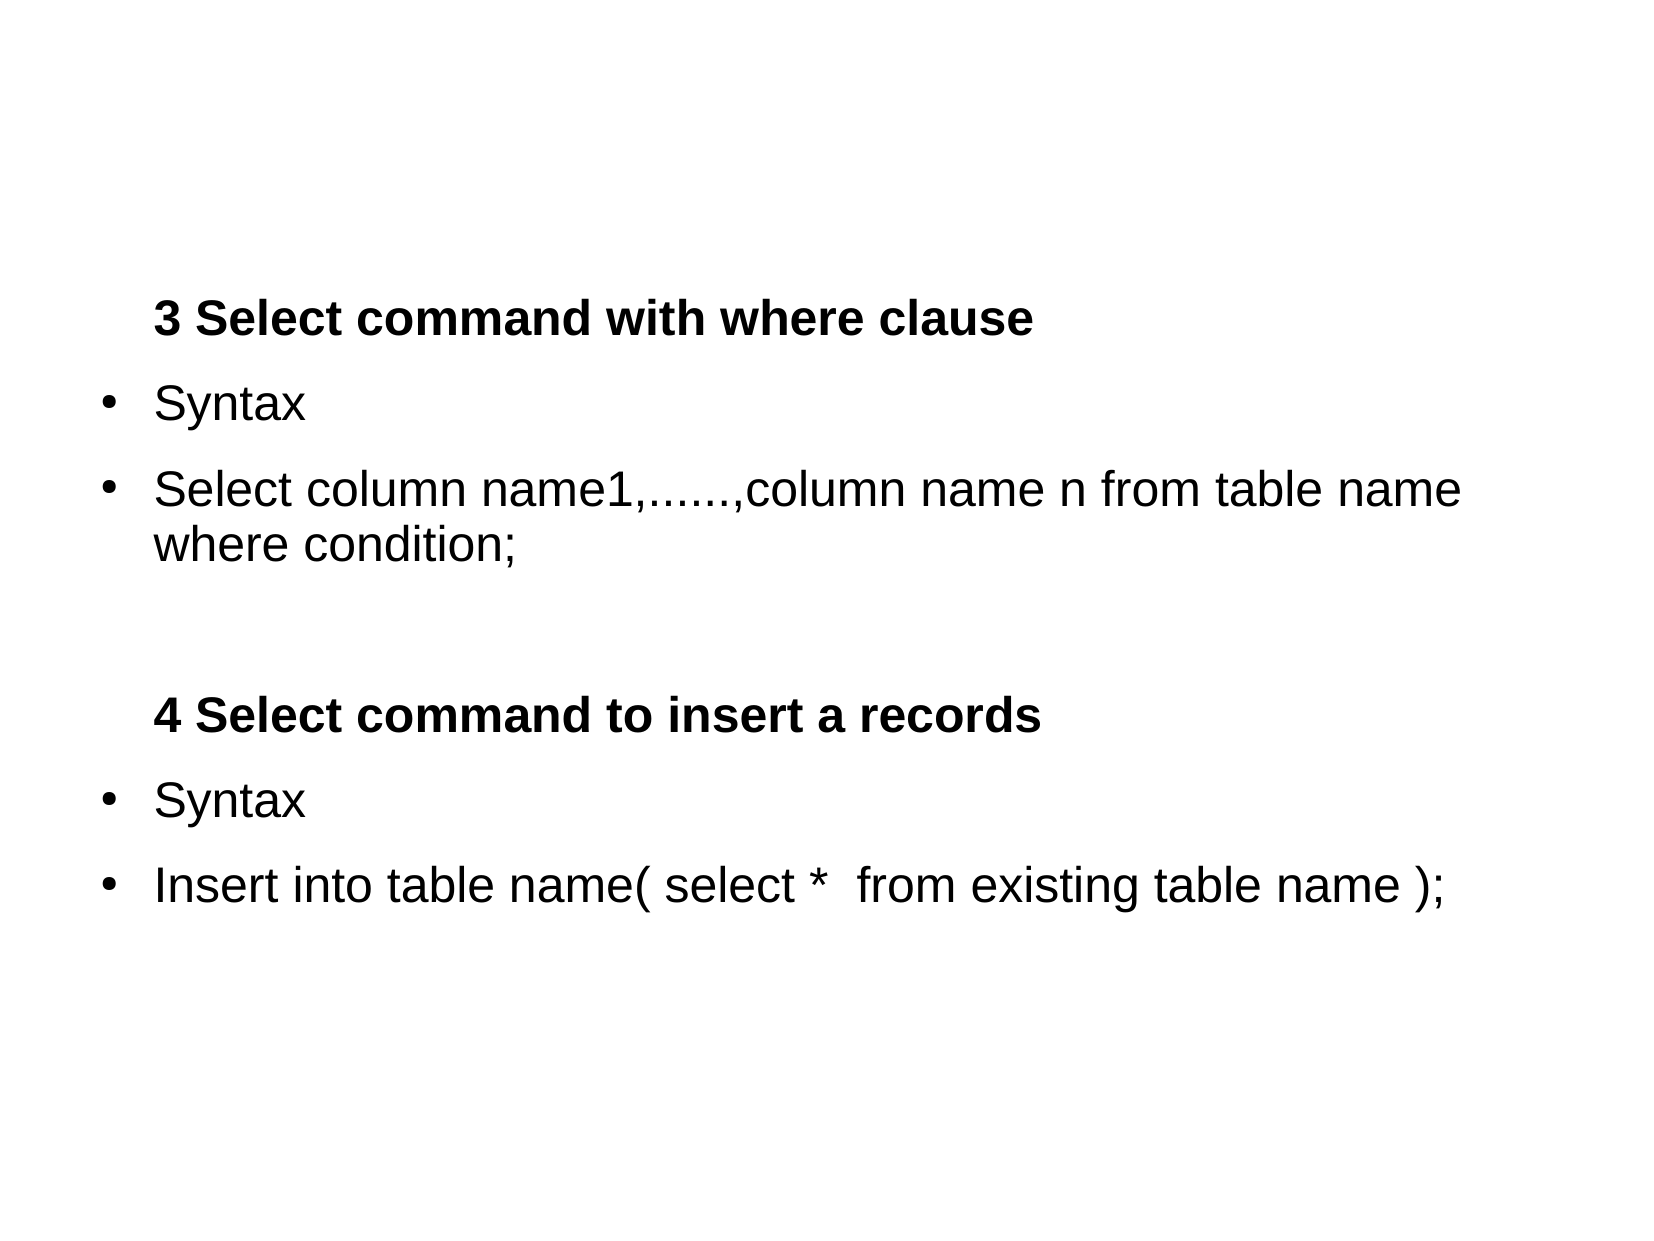

#
3 Select command with where clause
Syntax
Select column name1,......,column name n from table name where condition;
4 Select command to insert a records
Syntax
Insert into table name( select * from existing table name );